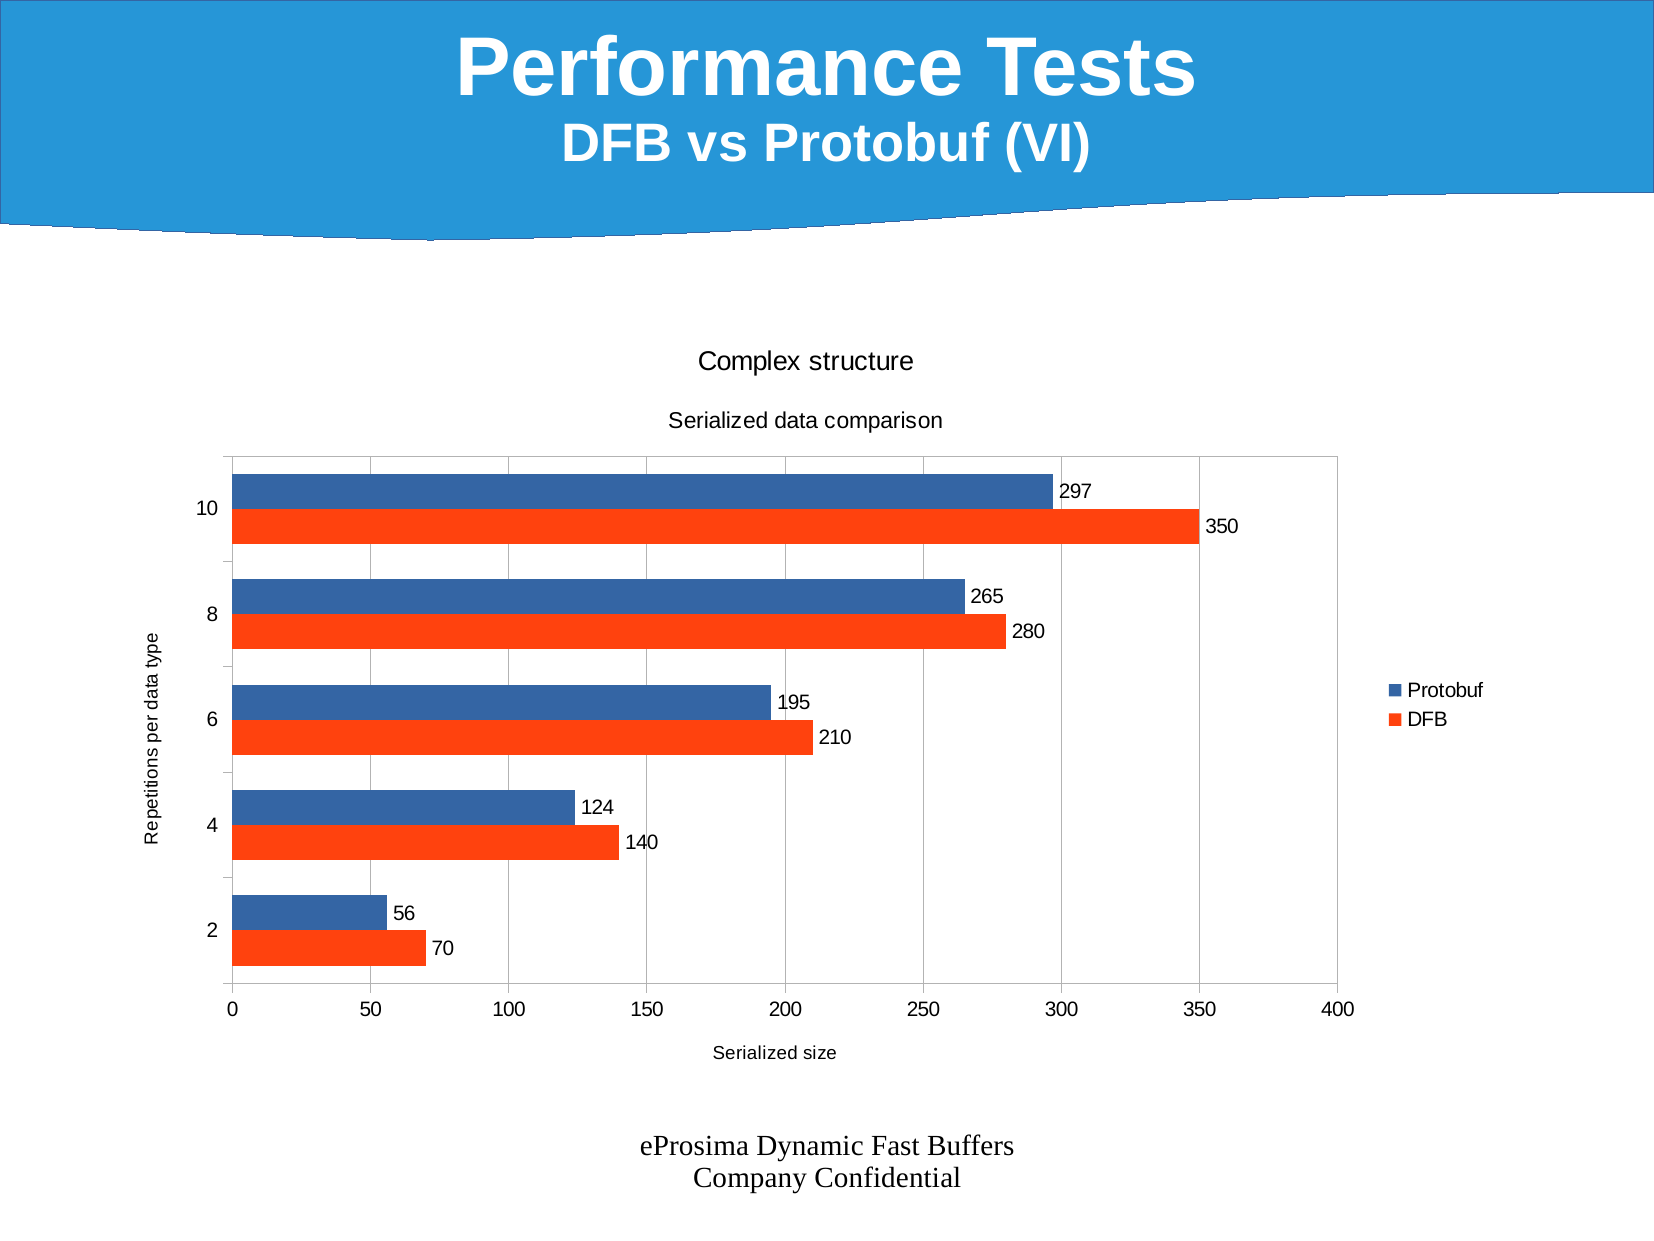

Performance Tests
DFB vs Protobuf (VI)
### Chart: Complex structure
Serialized data comparison
| Category | DFB | Protobuf |
|---|---|---|
| 2 | 70.0 | 56.0 |
| 4 | 140.0 | 124.0 |
| 6 | 210.0 | 195.0 |
| 8 | 280.0 | 265.0 |
| 10 | 350.0 | 297.0 |eProsima Dynamic Fast Buffers